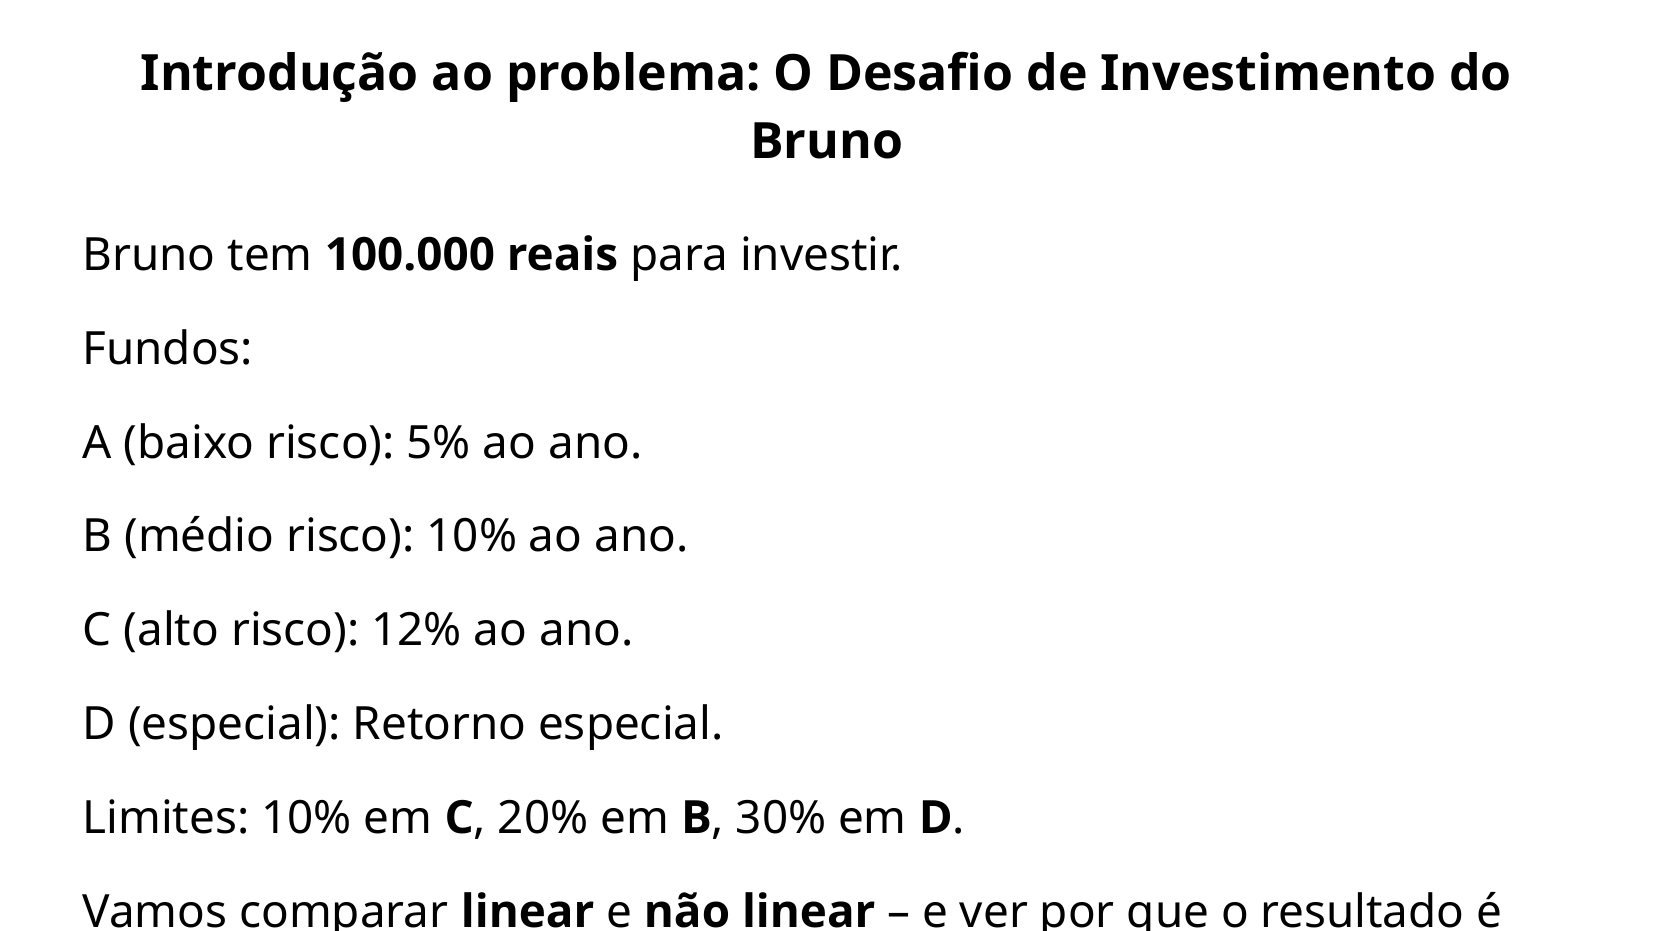

# Introdução ao problema: O Desafio de Investimento do Bruno
Bruno tem 100.000 reais para investir.
Fundos:
A (baixo risco): 5% ao ano.
B (médio risco): 10% ao ano.
C (alto risco): 12% ao ano.
D (especial): Retorno especial.
Limites: 10% em C, 20% em B, 30% em D.
Vamos comparar linear e não linear – e ver por que o resultado é igual!